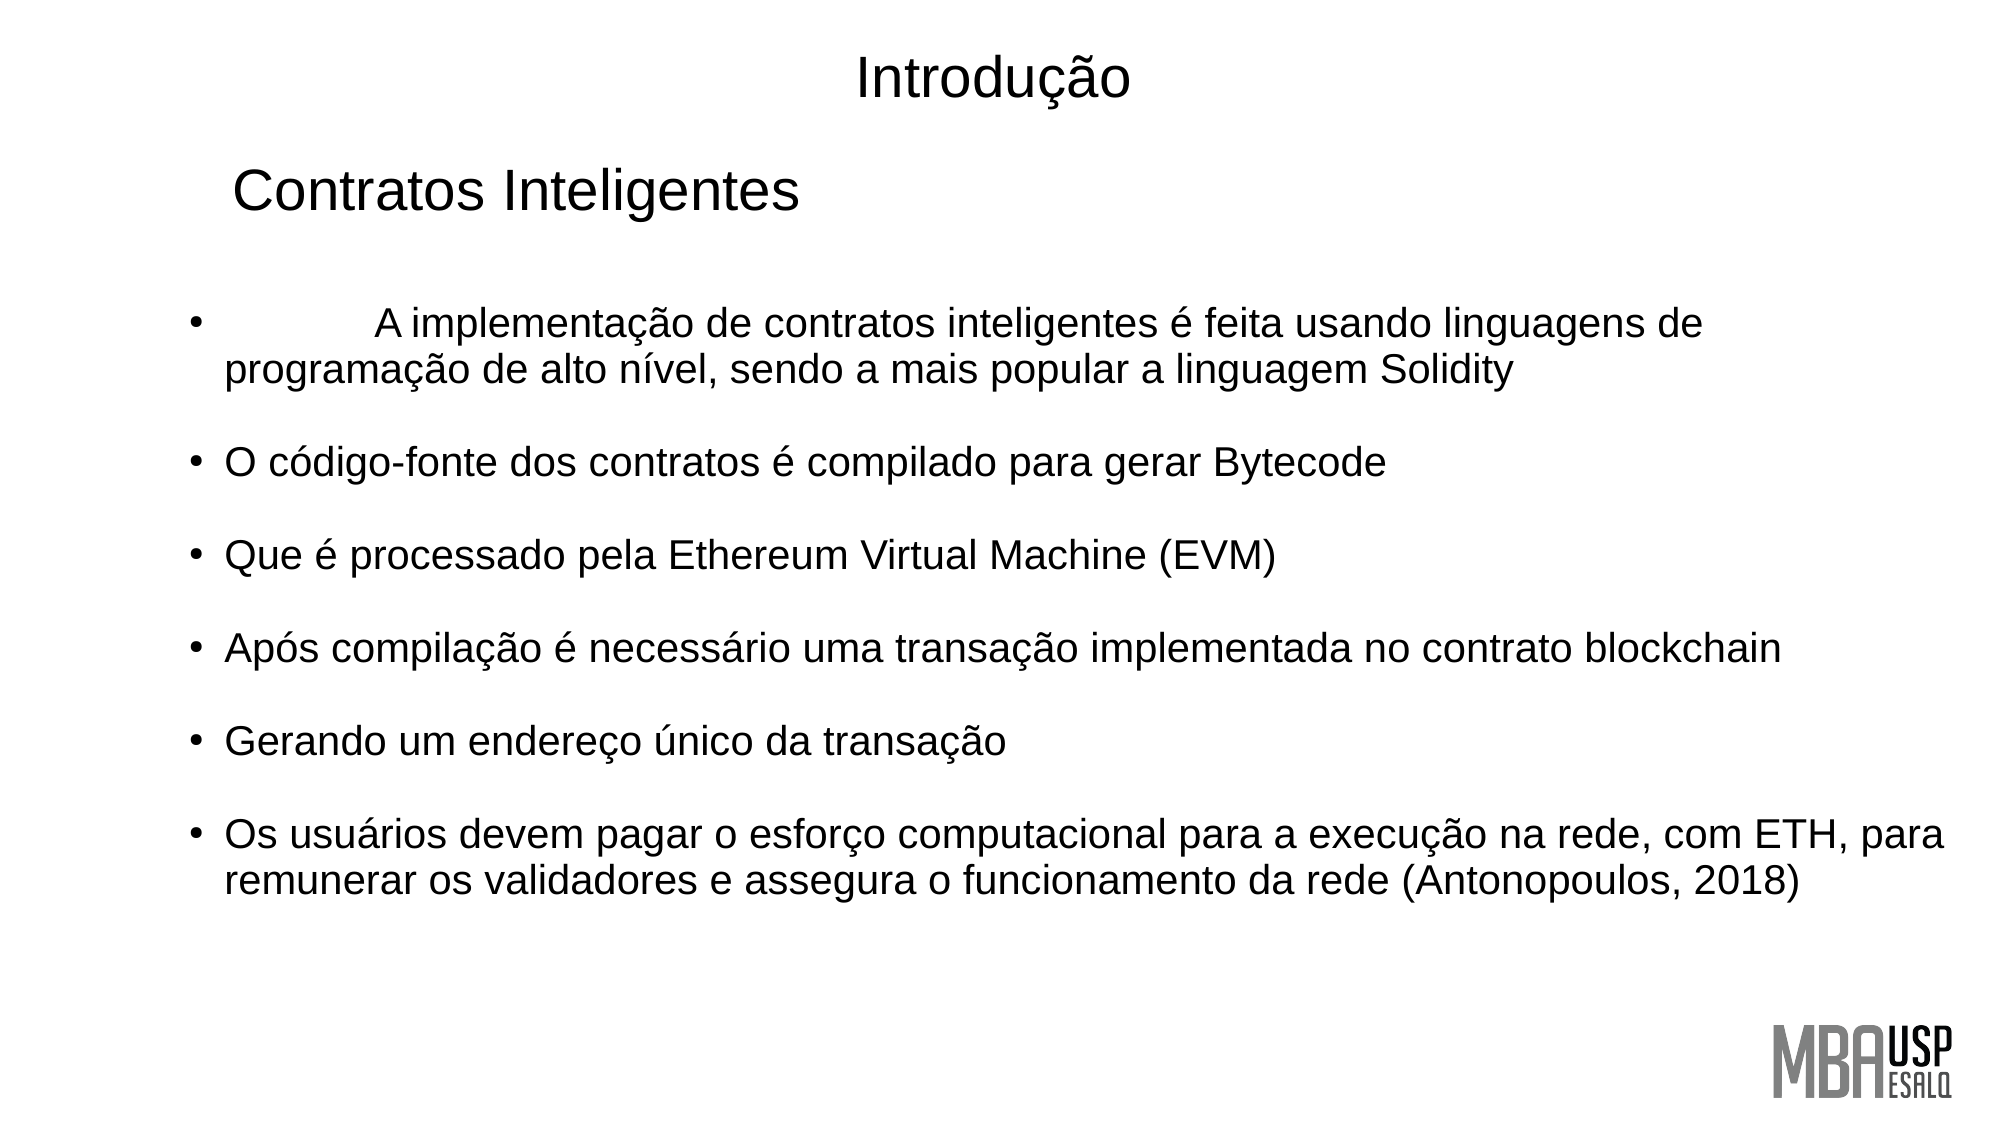

Introdução
	Contratos Inteligentes
	A implementação de contratos inteligentes é feita usando linguagens de programação de alto nível, sendo a mais popular a linguagem Solidity
O código-fonte dos contratos é compilado para gerar Bytecode
Que é processado pela Ethereum Virtual Machine (EVM)
Após compilação é necessário uma transação implementada no contrato blockchain
Gerando um endereço único da transação
Os usuários devem pagar o esforço computacional para a execução na rede, com ETH, para remunerar os validadores e assegura o funcionamento da rede (Antonopoulos, 2018)